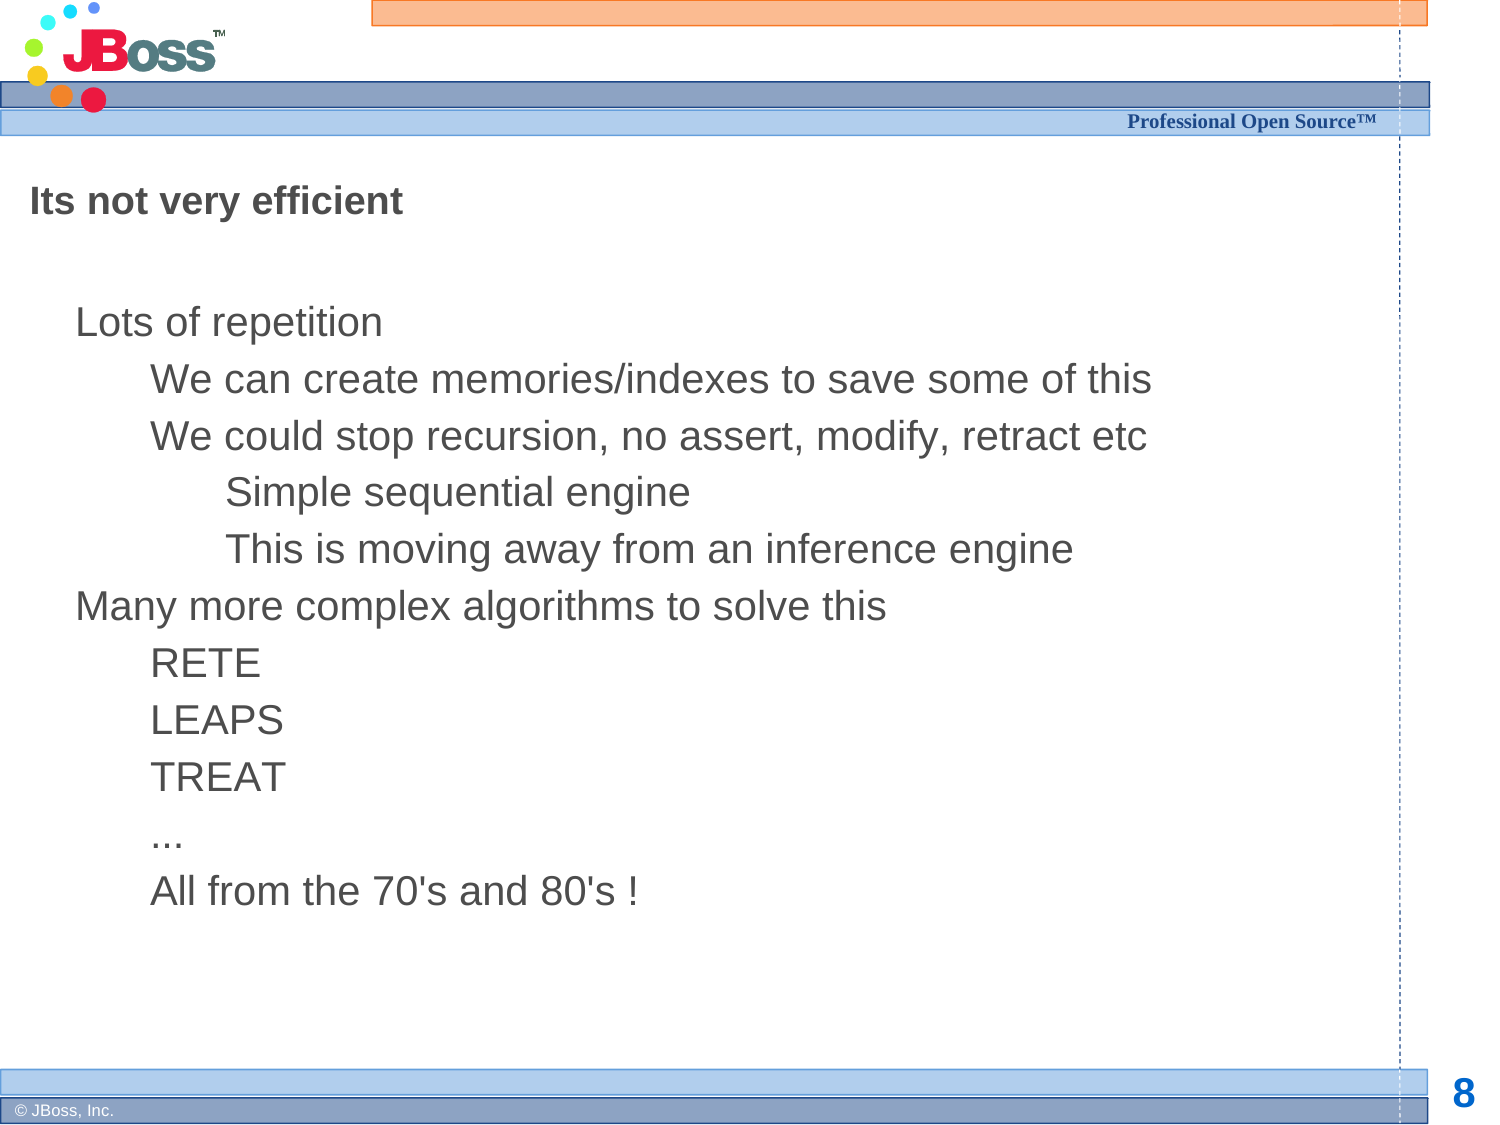

# Its not very efficient
Lots of repetition
We can create memories/indexes to save some of this
We could stop recursion, no assert, modify, retract etc
Simple sequential engine
This is moving away from an inference engine
Many more complex algorithms to solve this
RETE
LEAPS
TREAT
...
All from the 70's and 80's !